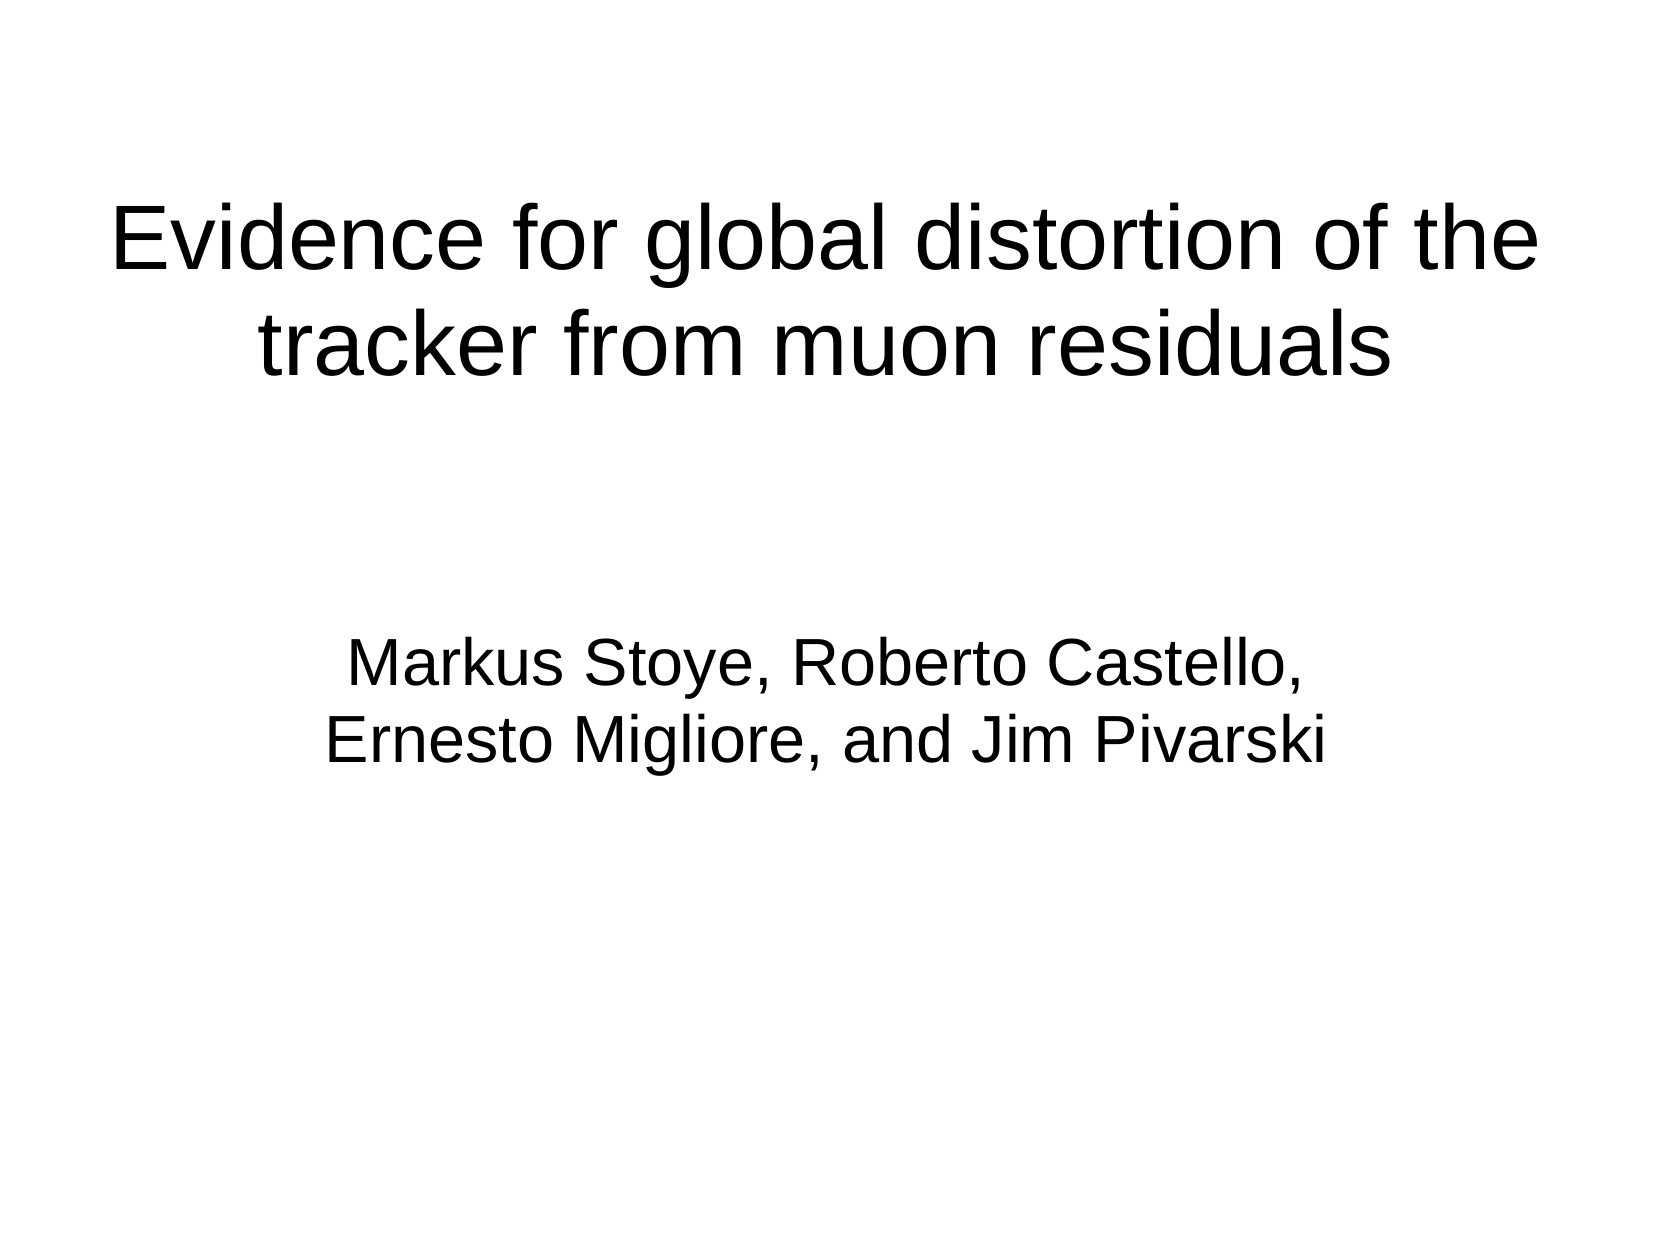

# Evidence for global distortion of the tracker from muon residuals
Markus Stoye, Roberto Castello,
Ernesto Migliore, and Jim Pivarski